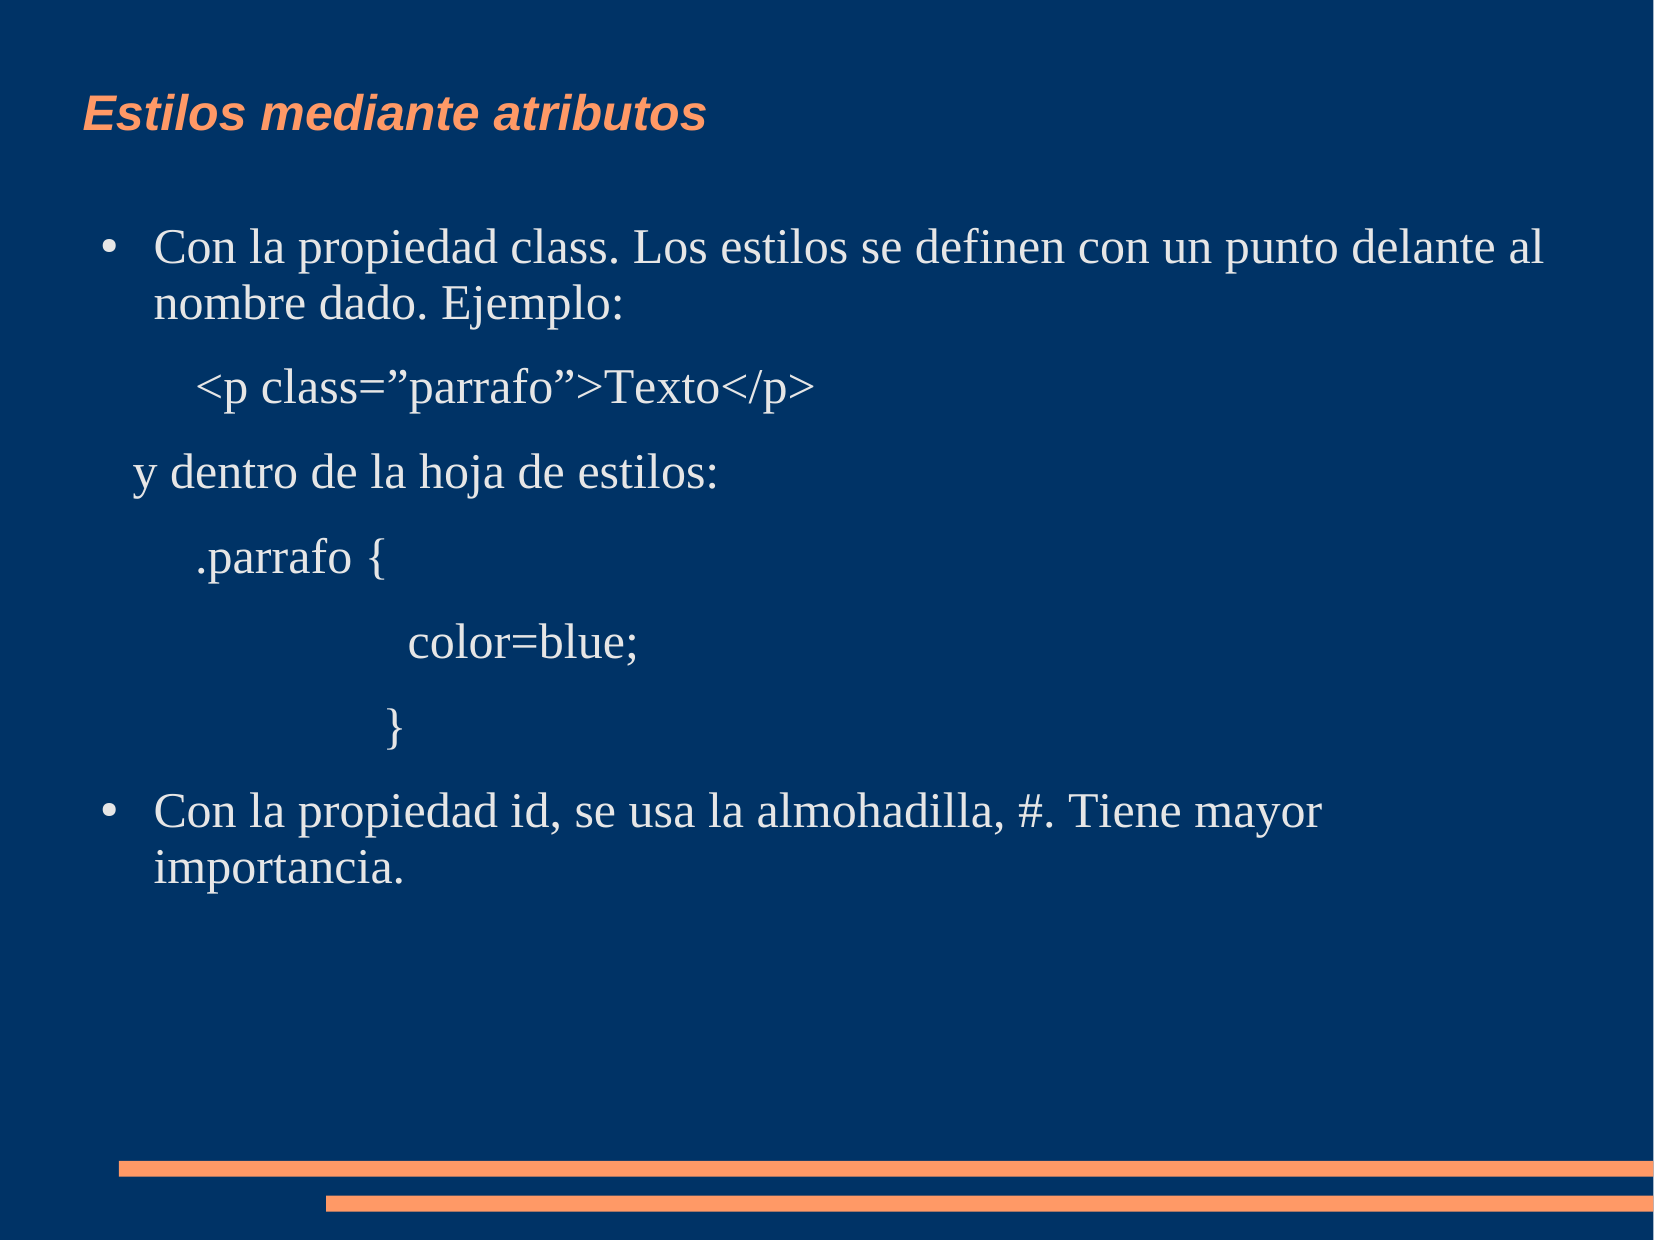

# Estilos mediante atributos
Con la propiedad class. Los estilos se definen con un punto delante al nombre dado. Ejemplo:
 <p class=”parrafo”>Texto</p>
 y dentro de la hoja de estilos:
 .parrafo {
 color=blue;
 }
Con la propiedad id, se usa la almohadilla, #. Tiene mayor importancia.